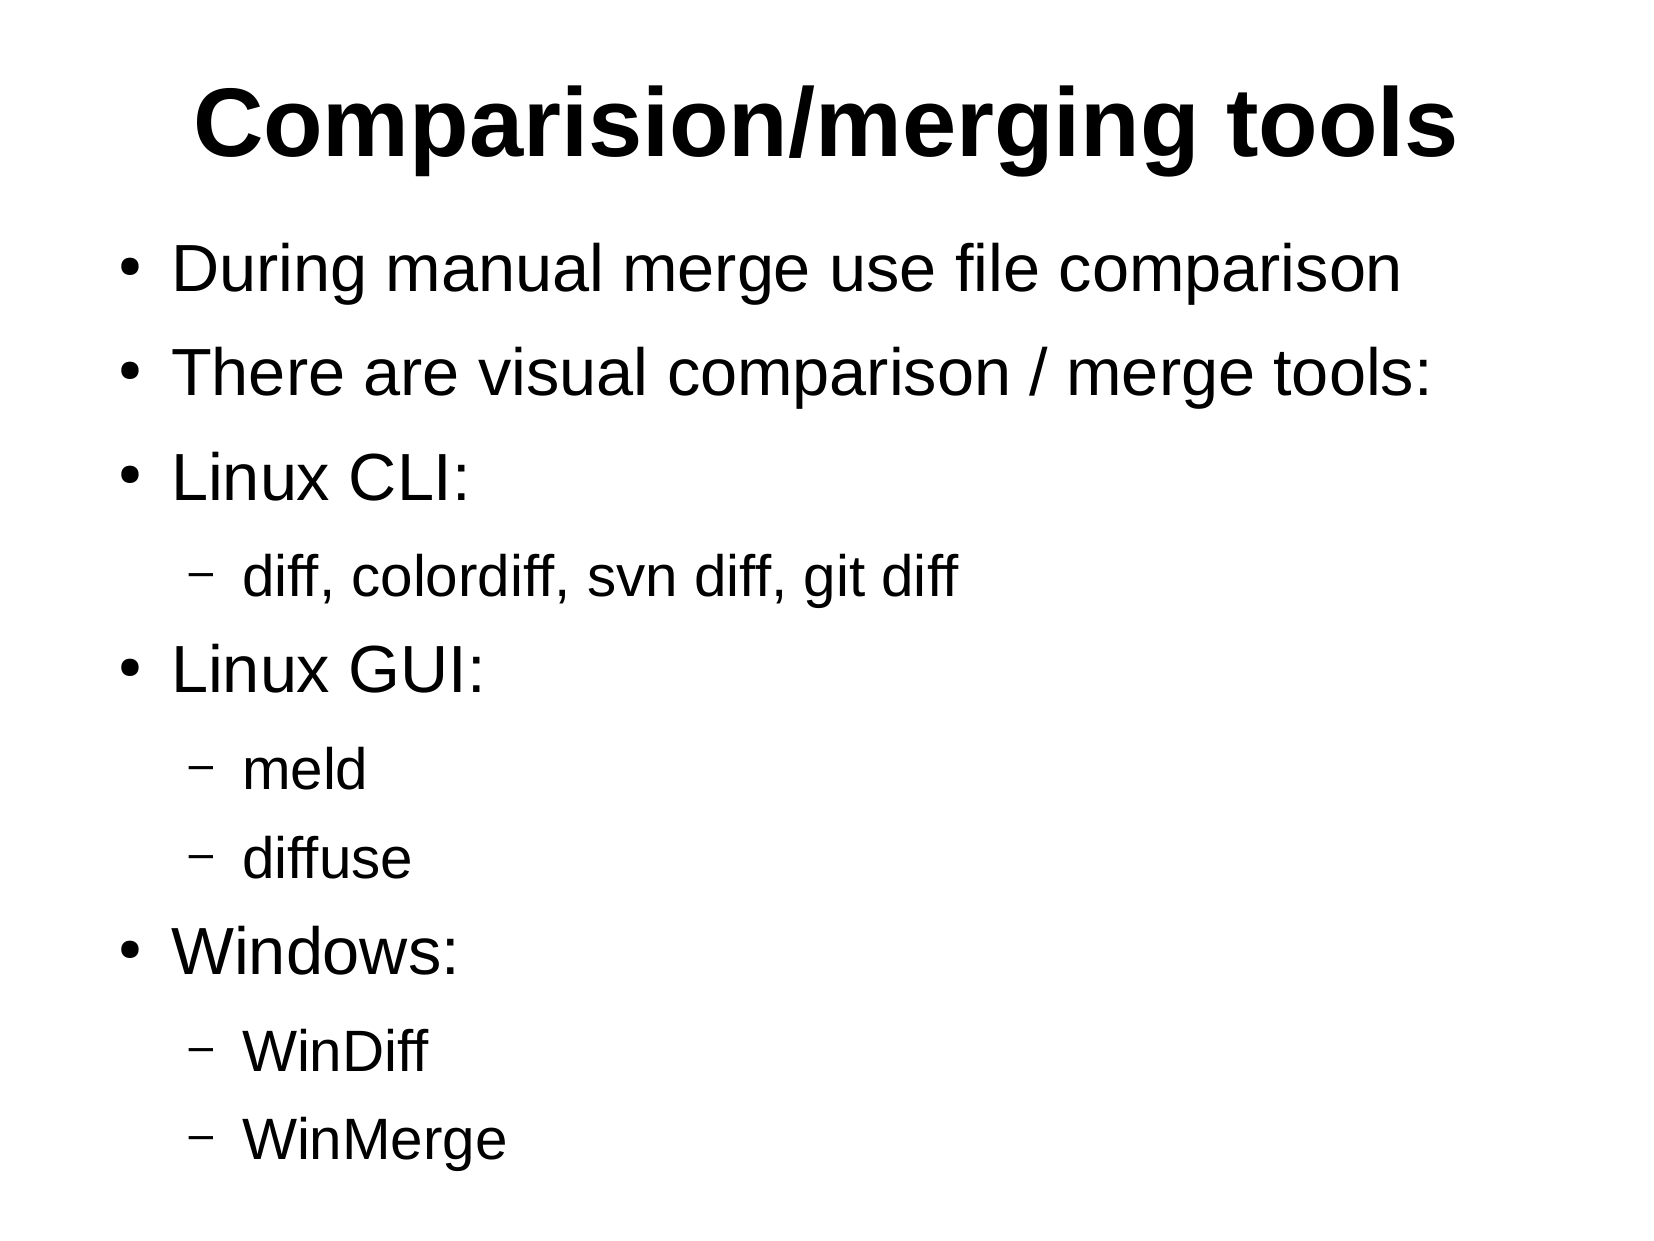

Comparision/merging tools
# During manual merge use file comparison
There are visual comparison / merge tools:
Linux CLI:
diff, colordiff, svn diff, git diff
Linux GUI:
meld
diffuse
Windows:
WinDiff
WinMerge